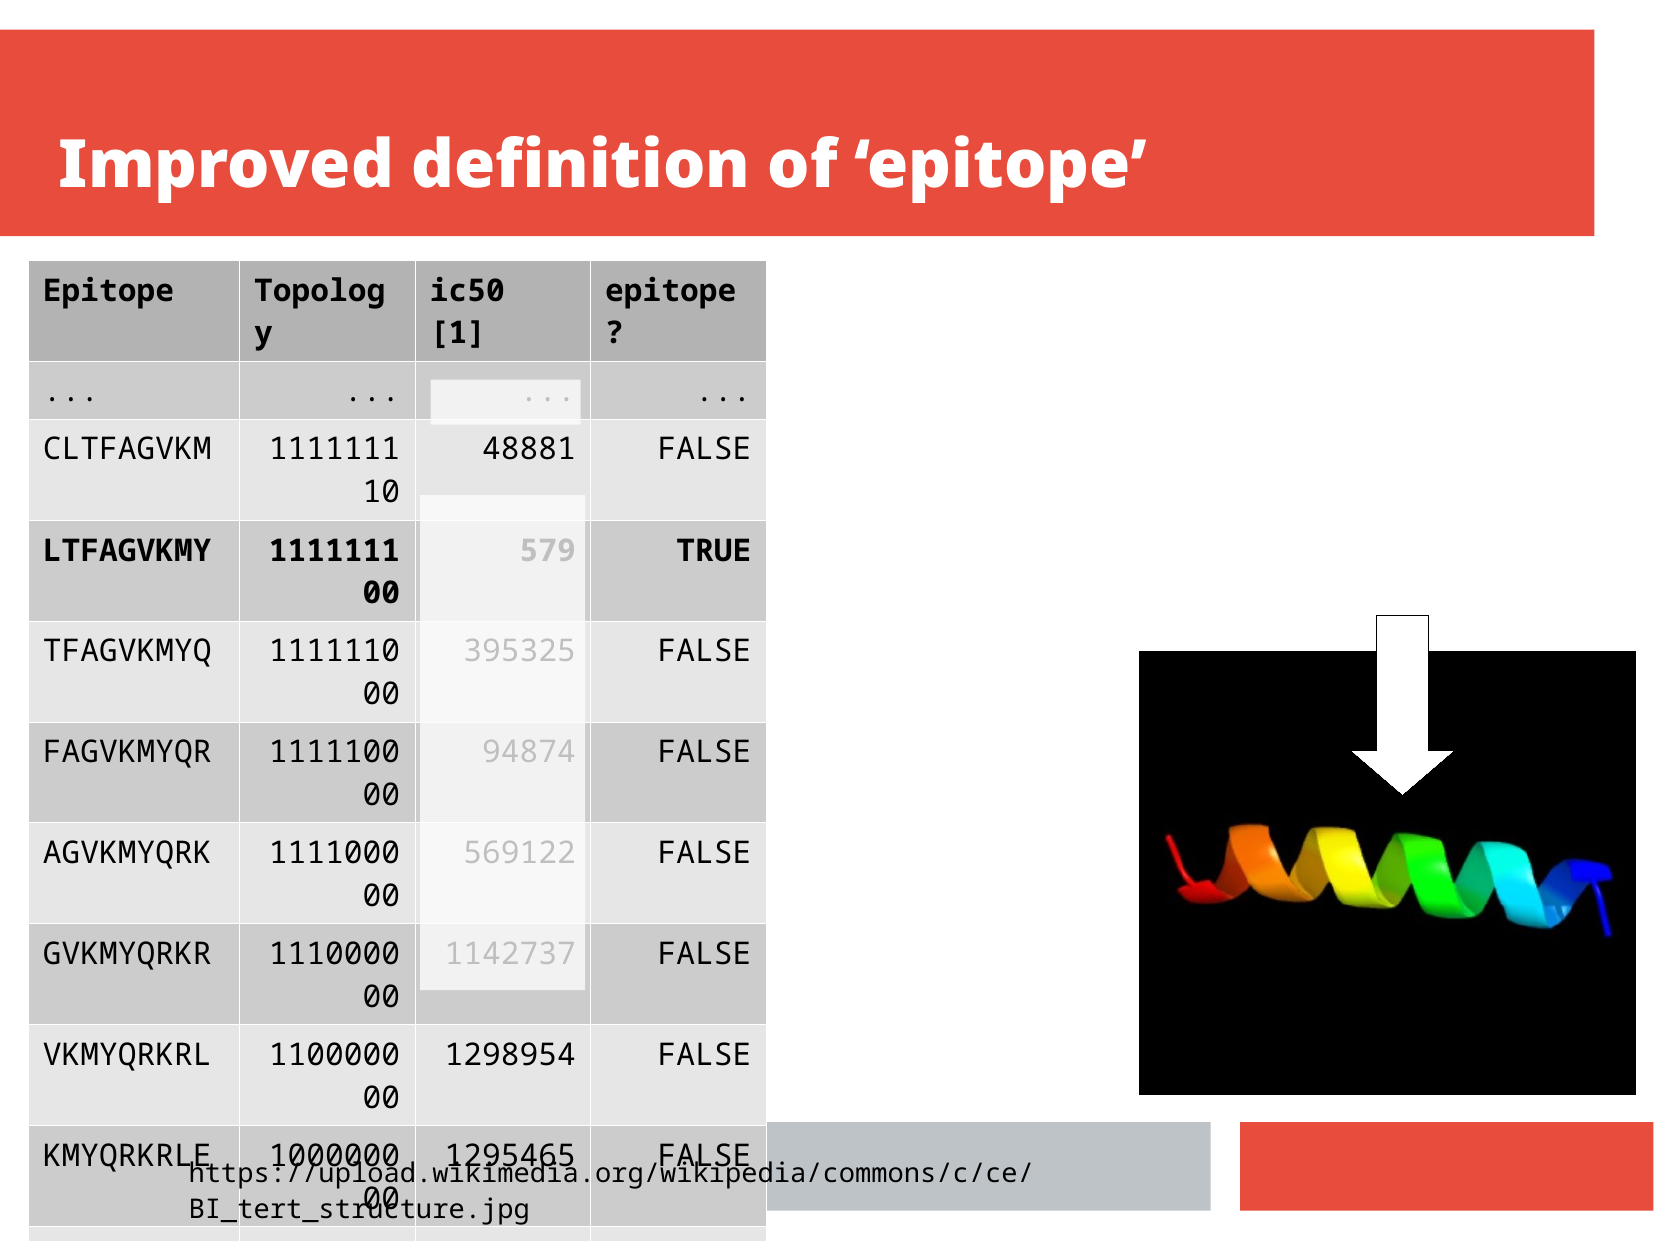

# Improved definition of ‘epitope’
| Epitope | Topology | ic50 [1] | epitope? |
| --- | --- | --- | --- |
| ... | ... | ... | ... |
| CLTFAGVKM | 111111110 | 48881 | FALSE |
| LTFAGVKMY | 111111100 | 579 | TRUE |
| TFAGVKMYQ | 111111000 | 395325 | FALSE |
| FAGVKMYQR | 111110000 | 94874 | FALSE |
| AGVKMYQRK | 111100000 | 569122 | FALSE |
| GVKMYQRKR | 111000000 | 1142737 | FALSE |
| VKMYQRKRL | 110000000 | 1298954 | FALSE |
| KMYQRKRLE | 100000000 | 1295465 | FALSE |
| MYQRKRLEA | 000000000 | 61629 | FALSE |
| YQRKRLEAK | 000000000 | 267457 | FALSE |
| QRKRLEAKQ | 000000000 | 14383335 | FALSE |
| ... | ... | ... | ... |
[1] Lower = likelier to be presented
24
https://upload.wikimedia.org/wikipedia/commons/c/ce/BI_tert_structure.jpg